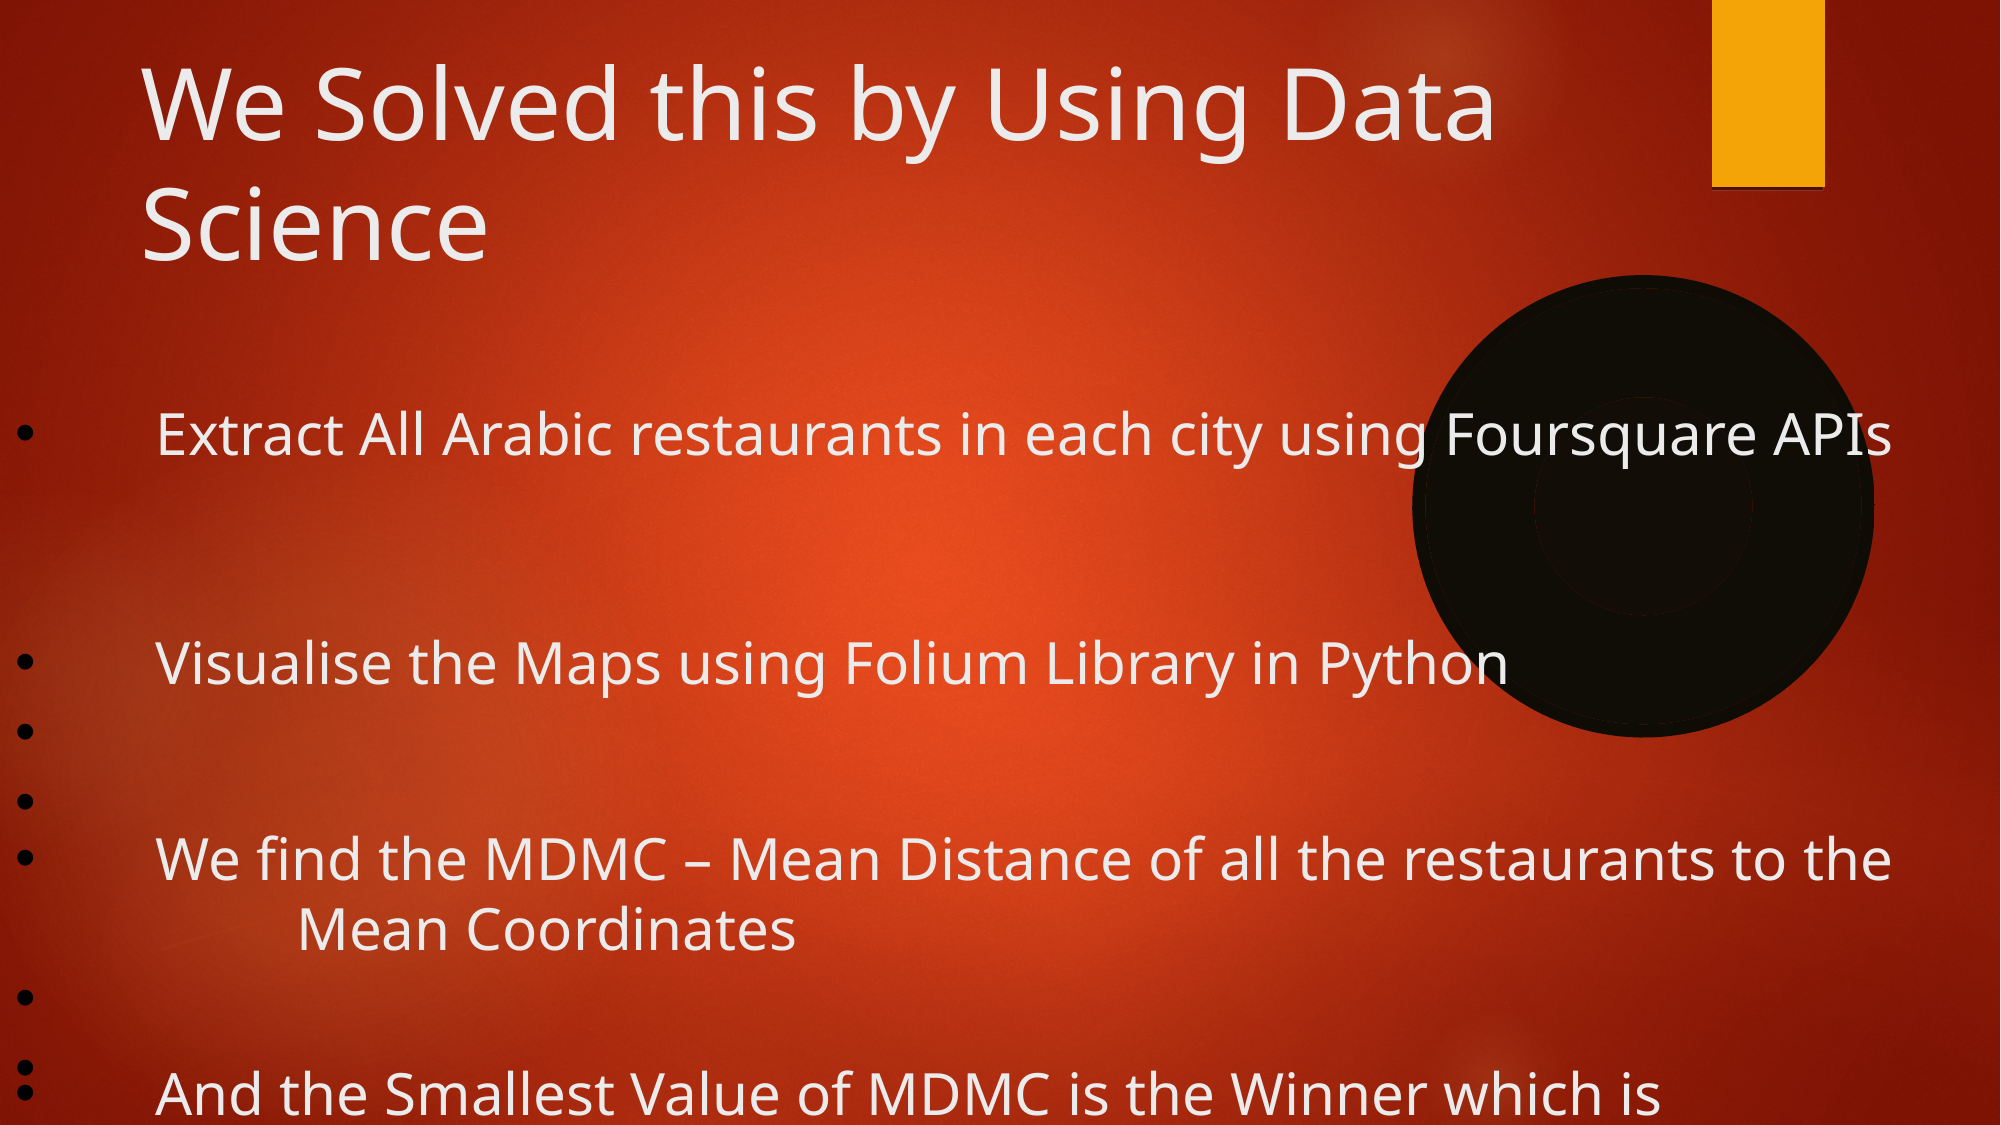

# We Solved this by Using Data Science
Extract All Arabic restaurants in each city using Foursquare APIs
Visualise the Maps using Folium Library in Python
We find the MDMC – Mean Distance of all the restaurants to the Mean Coordinates
And the Smallest Value of MDMC is the Winner which is Melbourne which has the Highest Density Of Arabic restaurants.